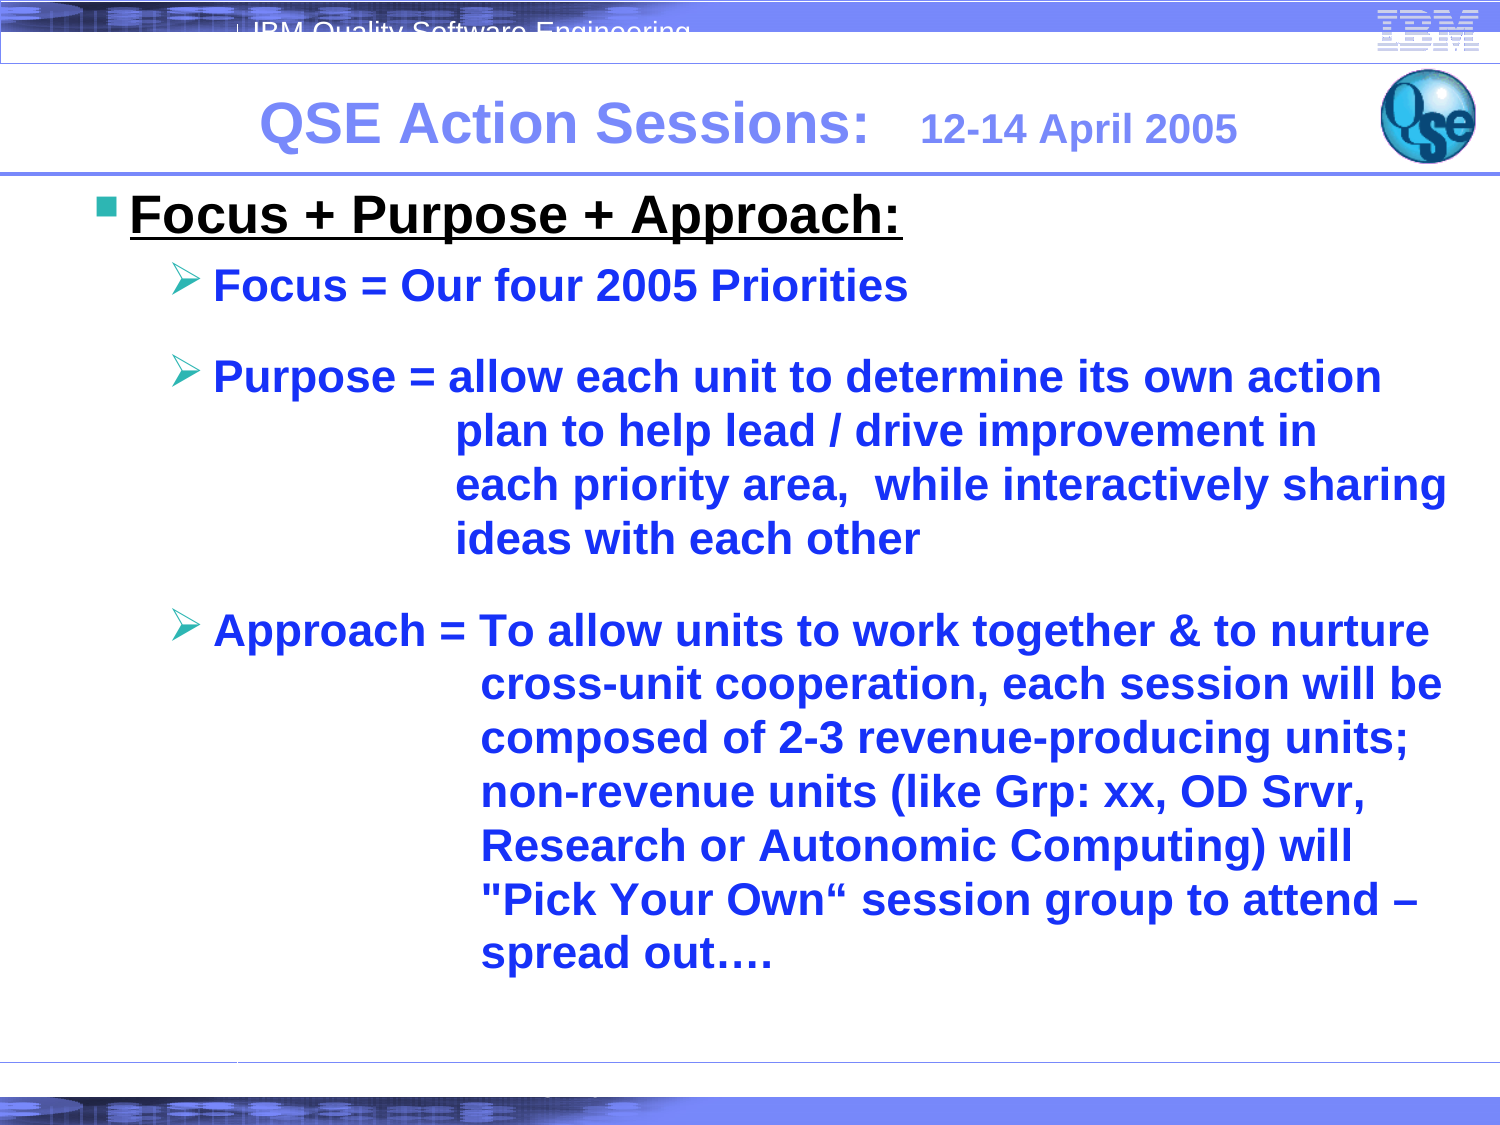

# QSE Action Sessions: 12-14 April 2005
Focus + Purpose + Approach:
Focus = Our four 2005 Priorities
Purpose = allow each unit to determine its own action
 plan to help lead / drive improvement in
 each priority area, while interactively sharing
 ideas with each other
Approach = To allow units to work together & to nurture
 cross-unit cooperation, each session will be
 composed of 2-3 revenue-producing units;
 non-revenue units (like Grp: xx, OD Srvr,
 	 Research or Autonomic Computing) will
 		 "Pick Your Own“ session group to attend –
		 spread out….
24